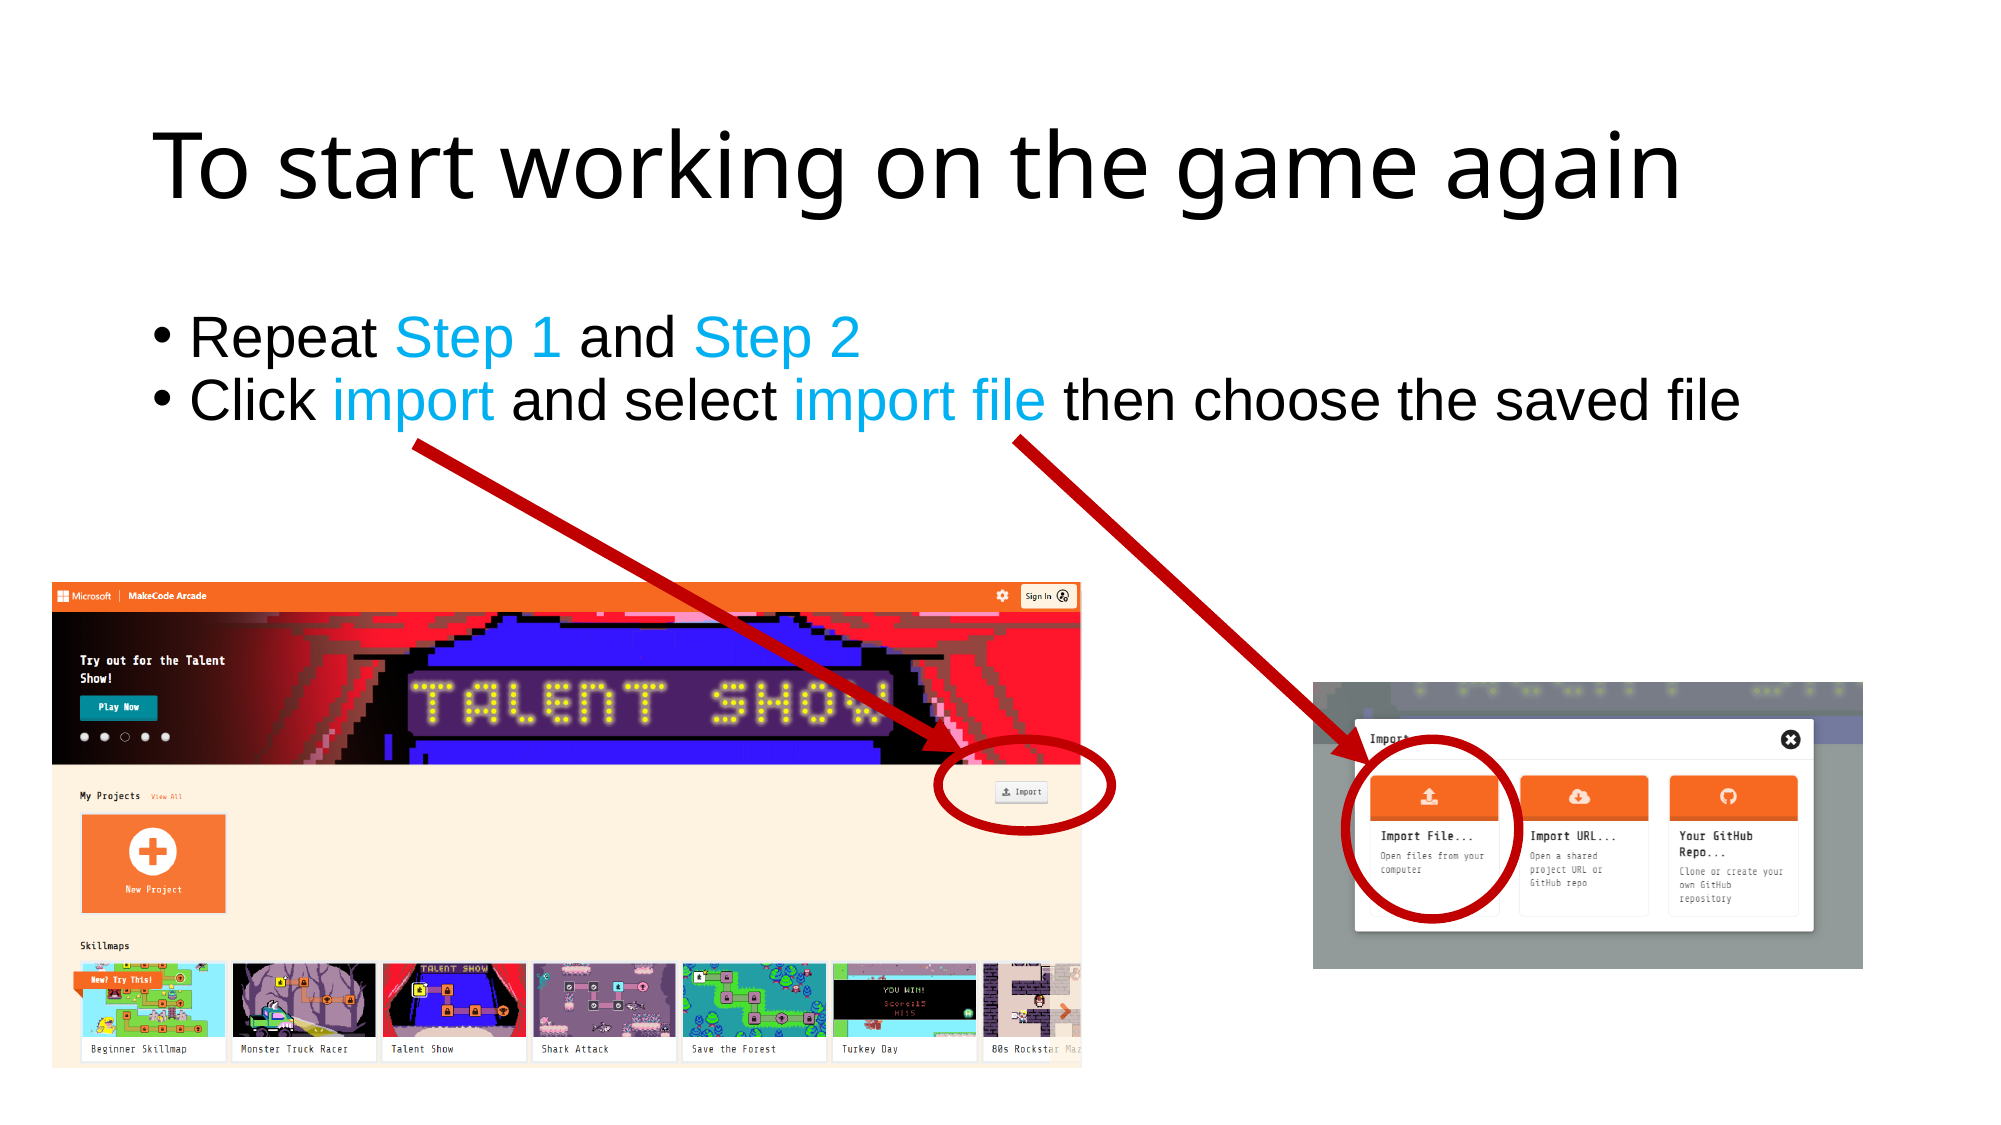

# To start working on the game again
Repeat Step 1 and Step 2
Click import and select import file then choose the saved file